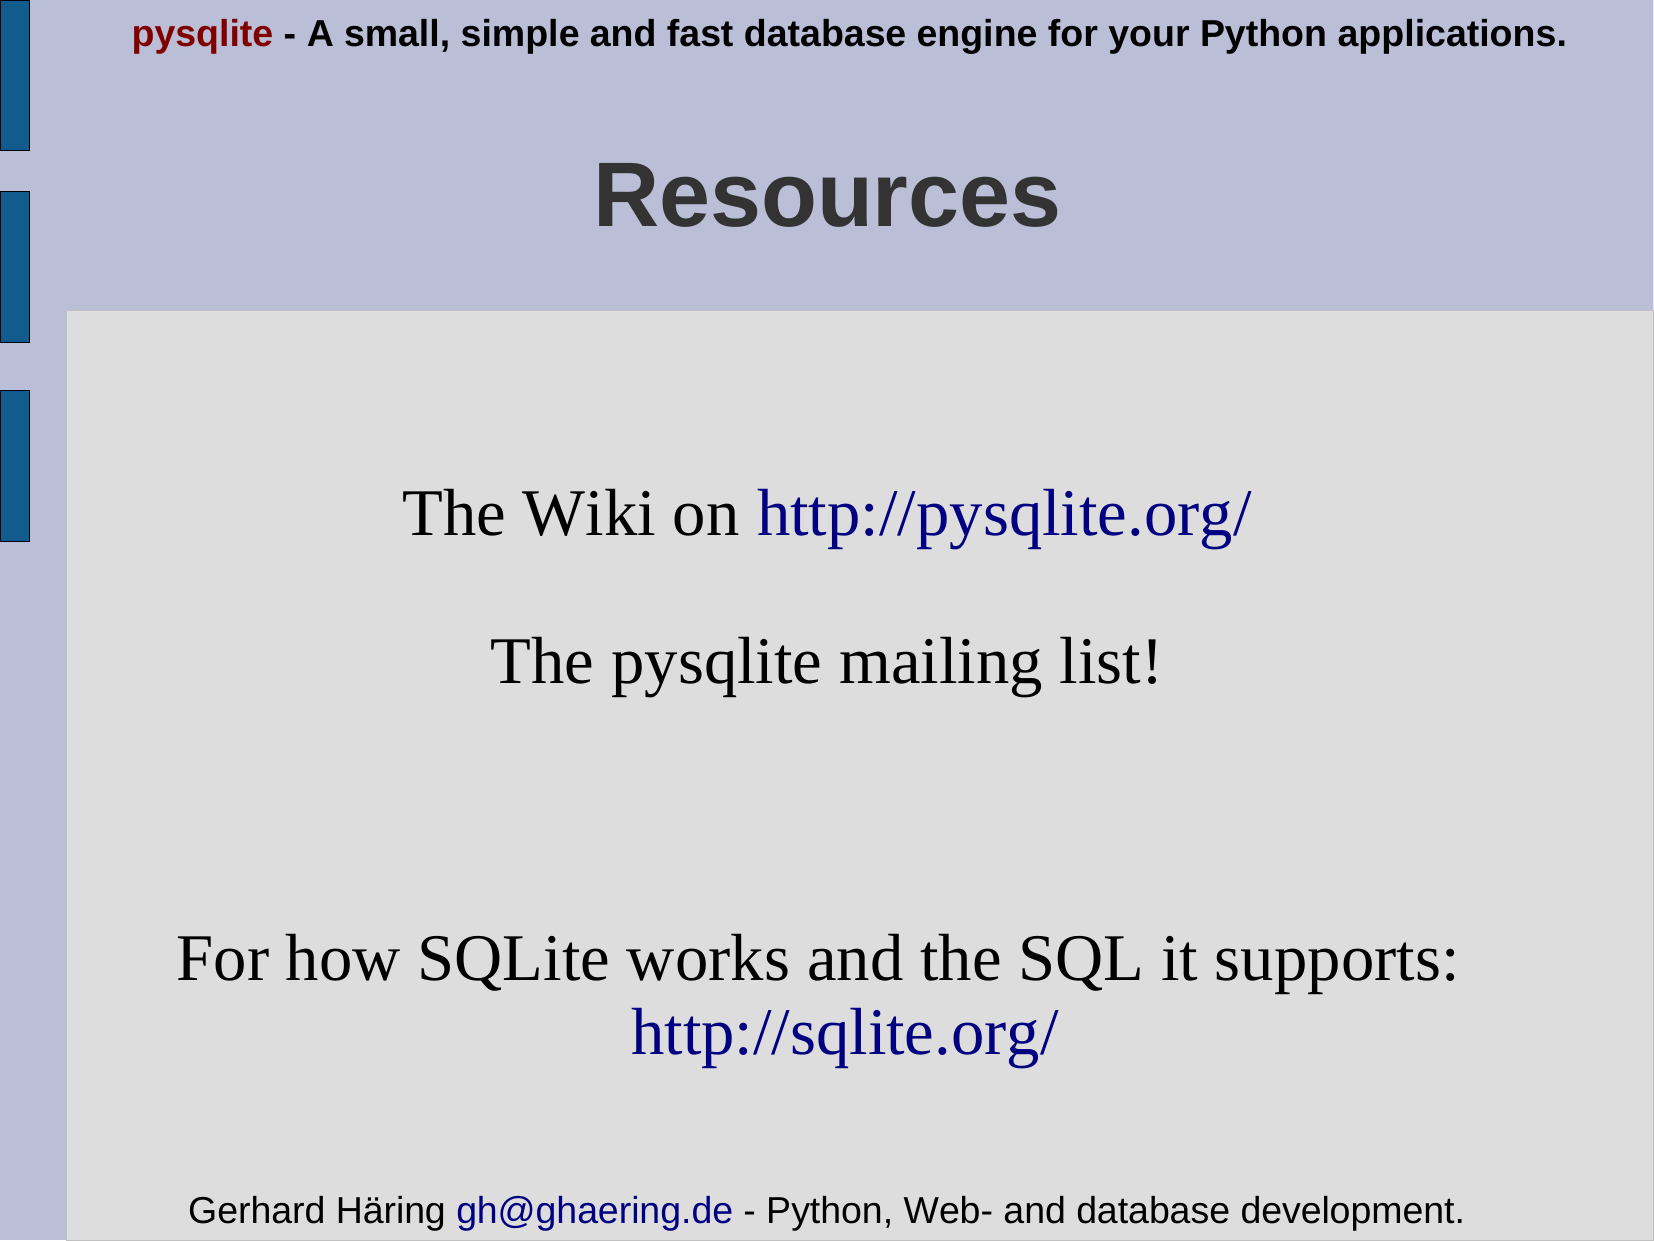

# Resources
The Wiki on http://pysqlite.org/
The pysqlite mailing list!
For how SQLite works and the SQL it supports: http://sqlite.org/